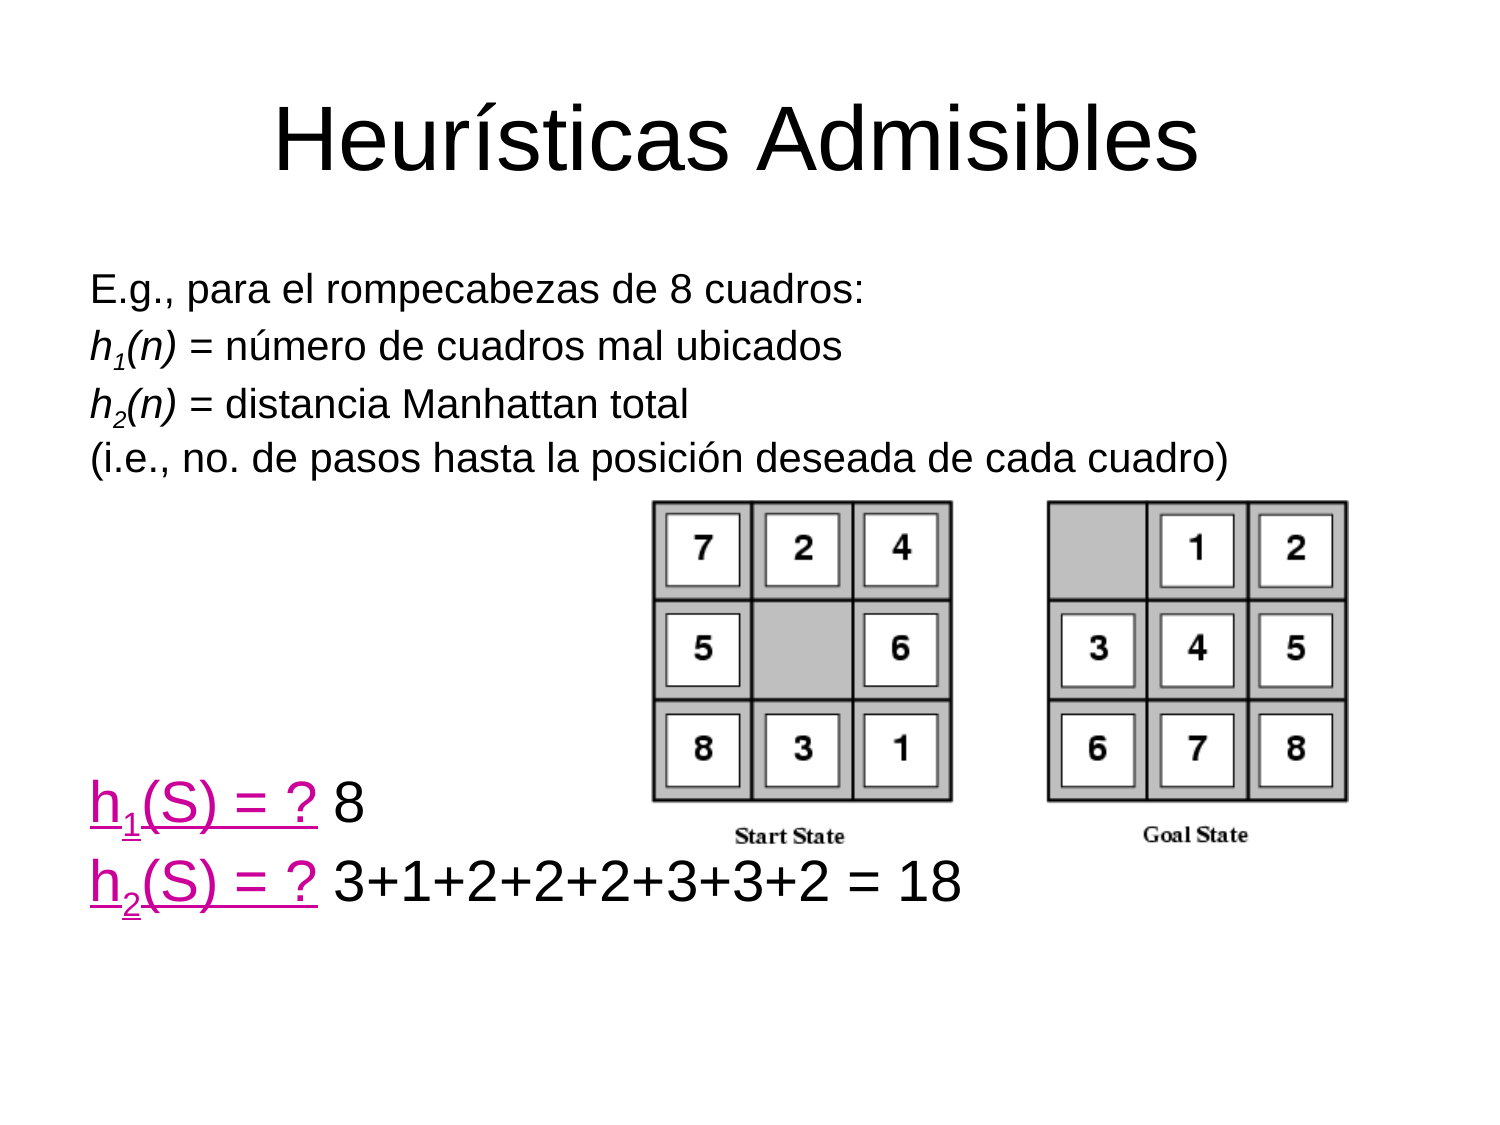

# Heurísticas Admisibles
E.g., para el rompecabezas de 8 cuadros:
h1(n) = número de cuadros mal ubicados
h2(n) = distancia Manhattan total
(i.e., no. de pasos hasta la posición deseada de cada cuadro)
h1(S) = ? 8
h2(S) = ? 3+1+2+2+2+3+3+2 = 18